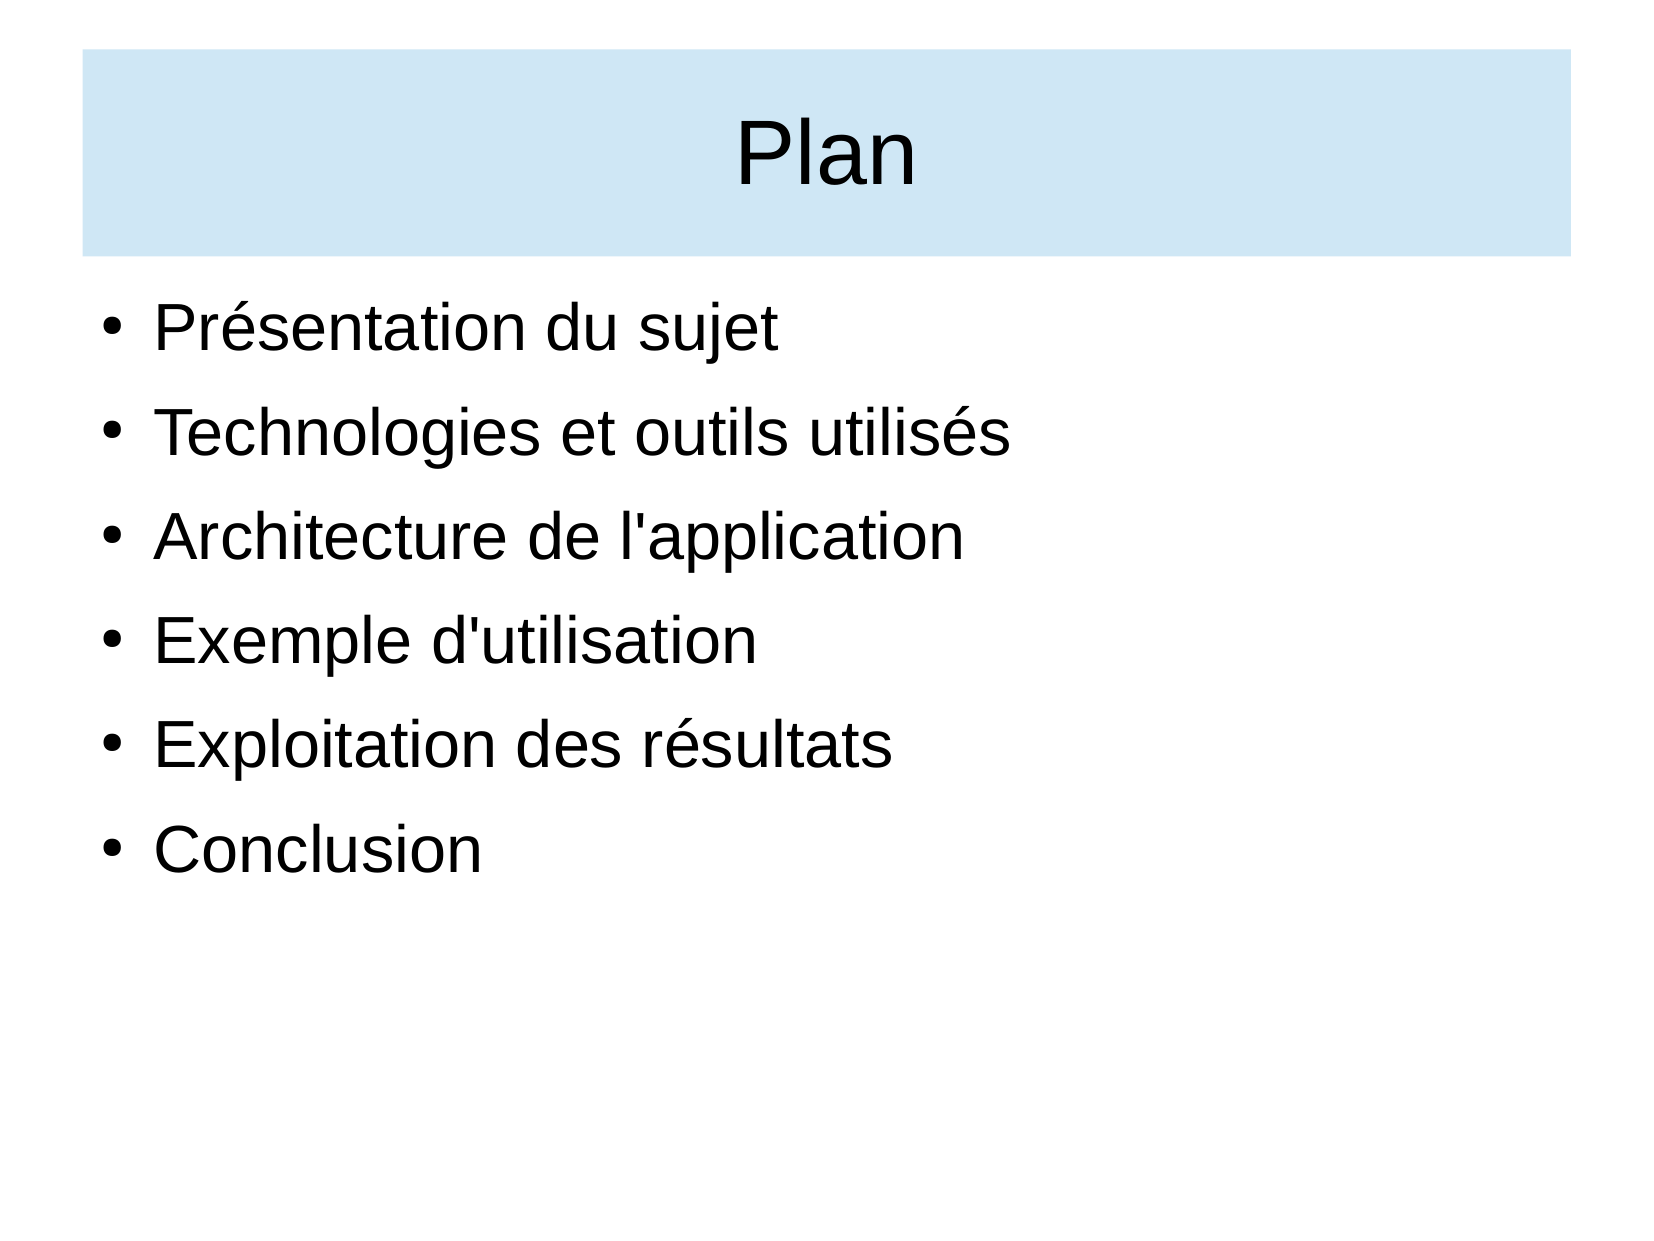

# Plan
Présentation du sujet
Technologies et outils utilisés
Architecture de l'application
Exemple d'utilisation
Exploitation des résultats
Conclusion